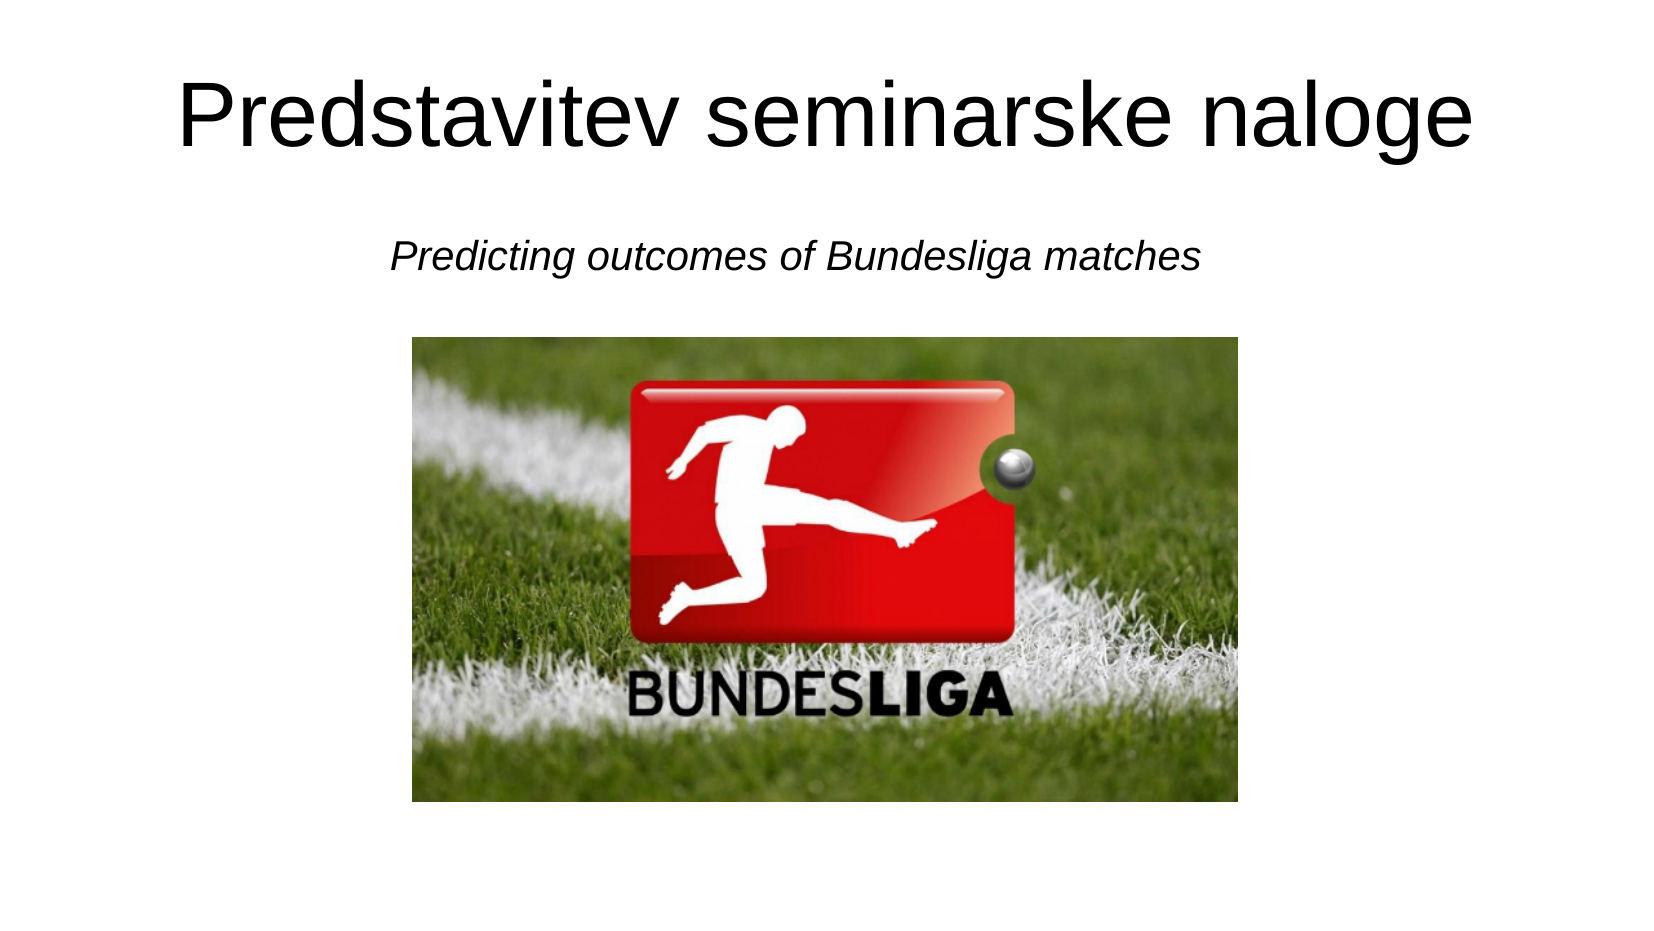

# Predstavitev seminarske naloge
Predicting outcomes of Bundesliga matches